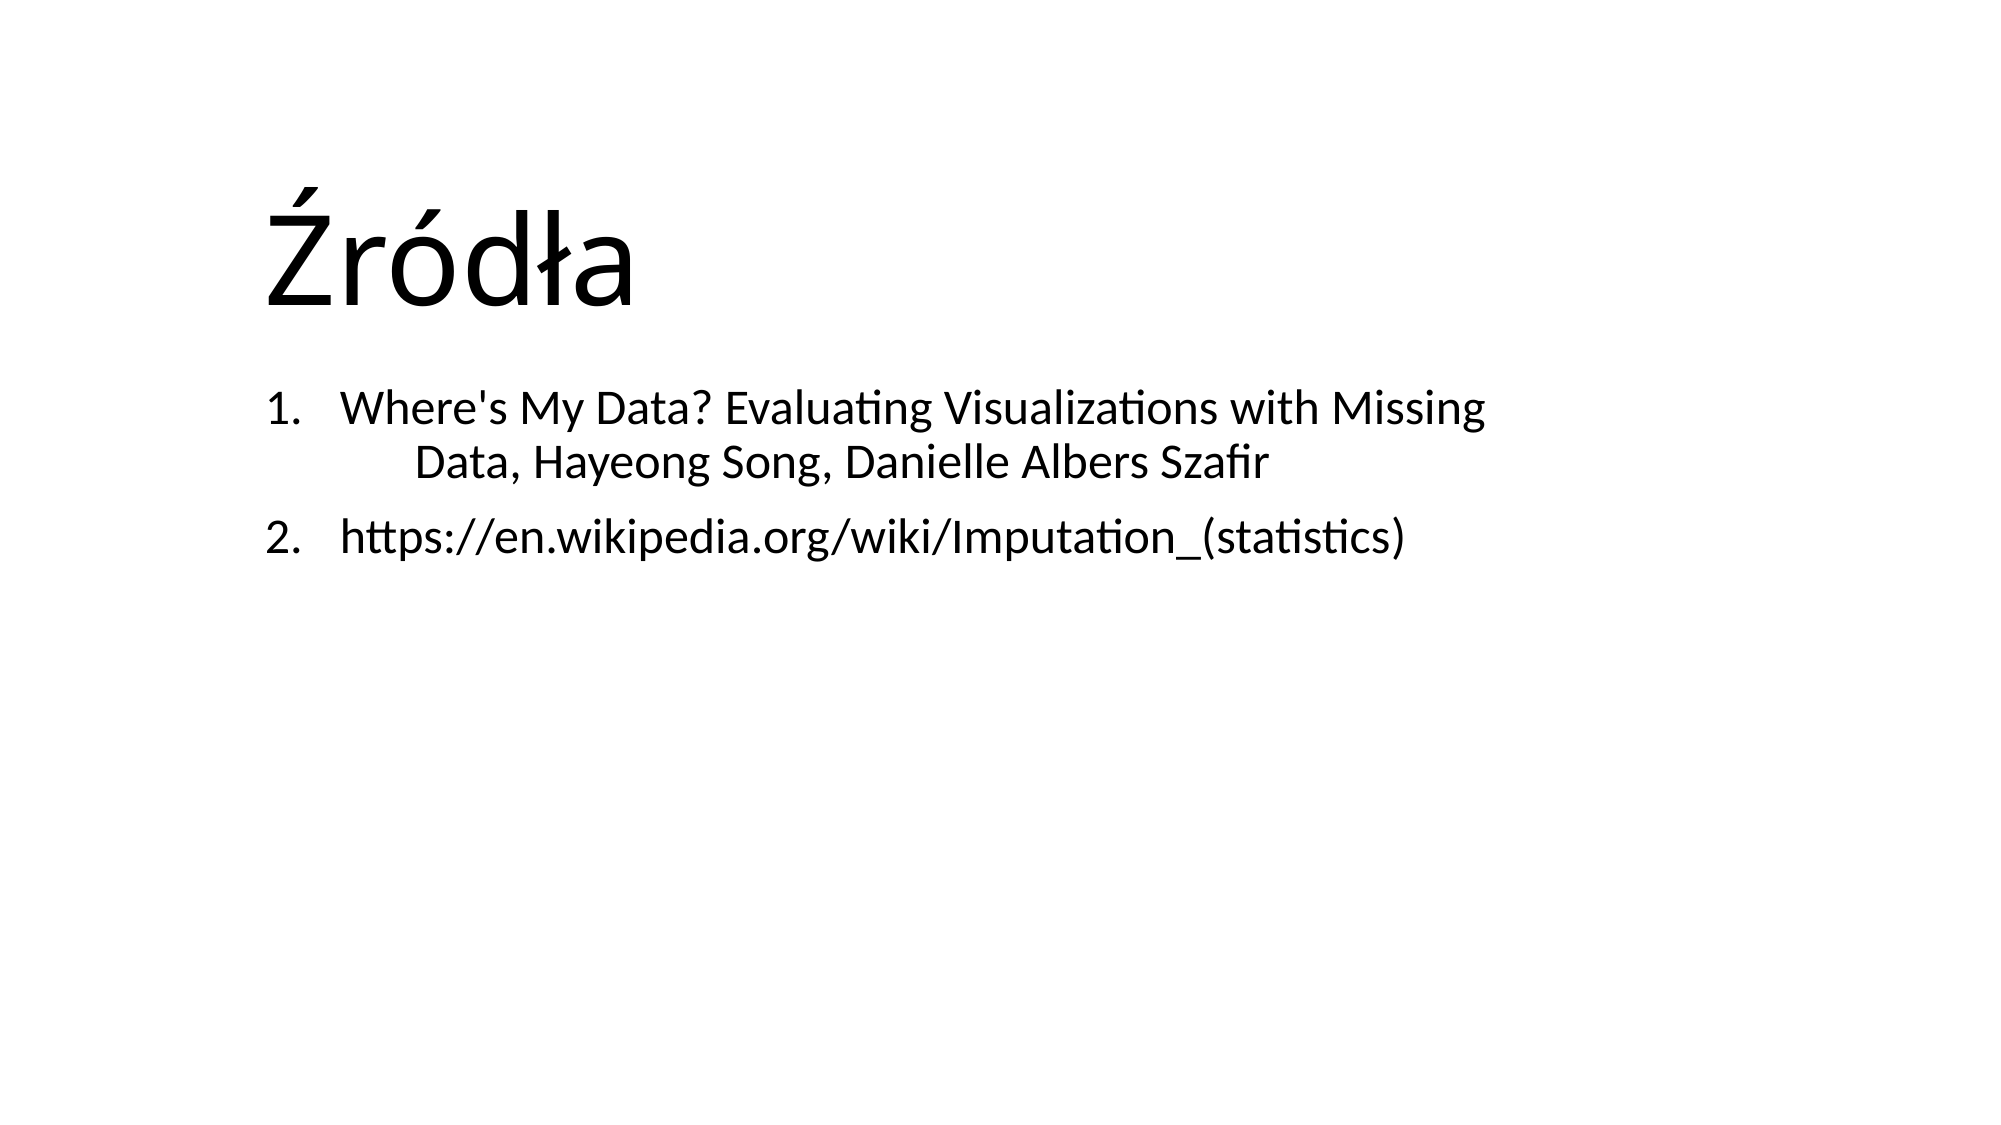

# Źródła
Where's My Data? Evaluating Visualizations with Missing Data, Hayeong Song, Danielle Albers Szafir
https://en.wikipedia.org/wiki/Imputation_(statistics)